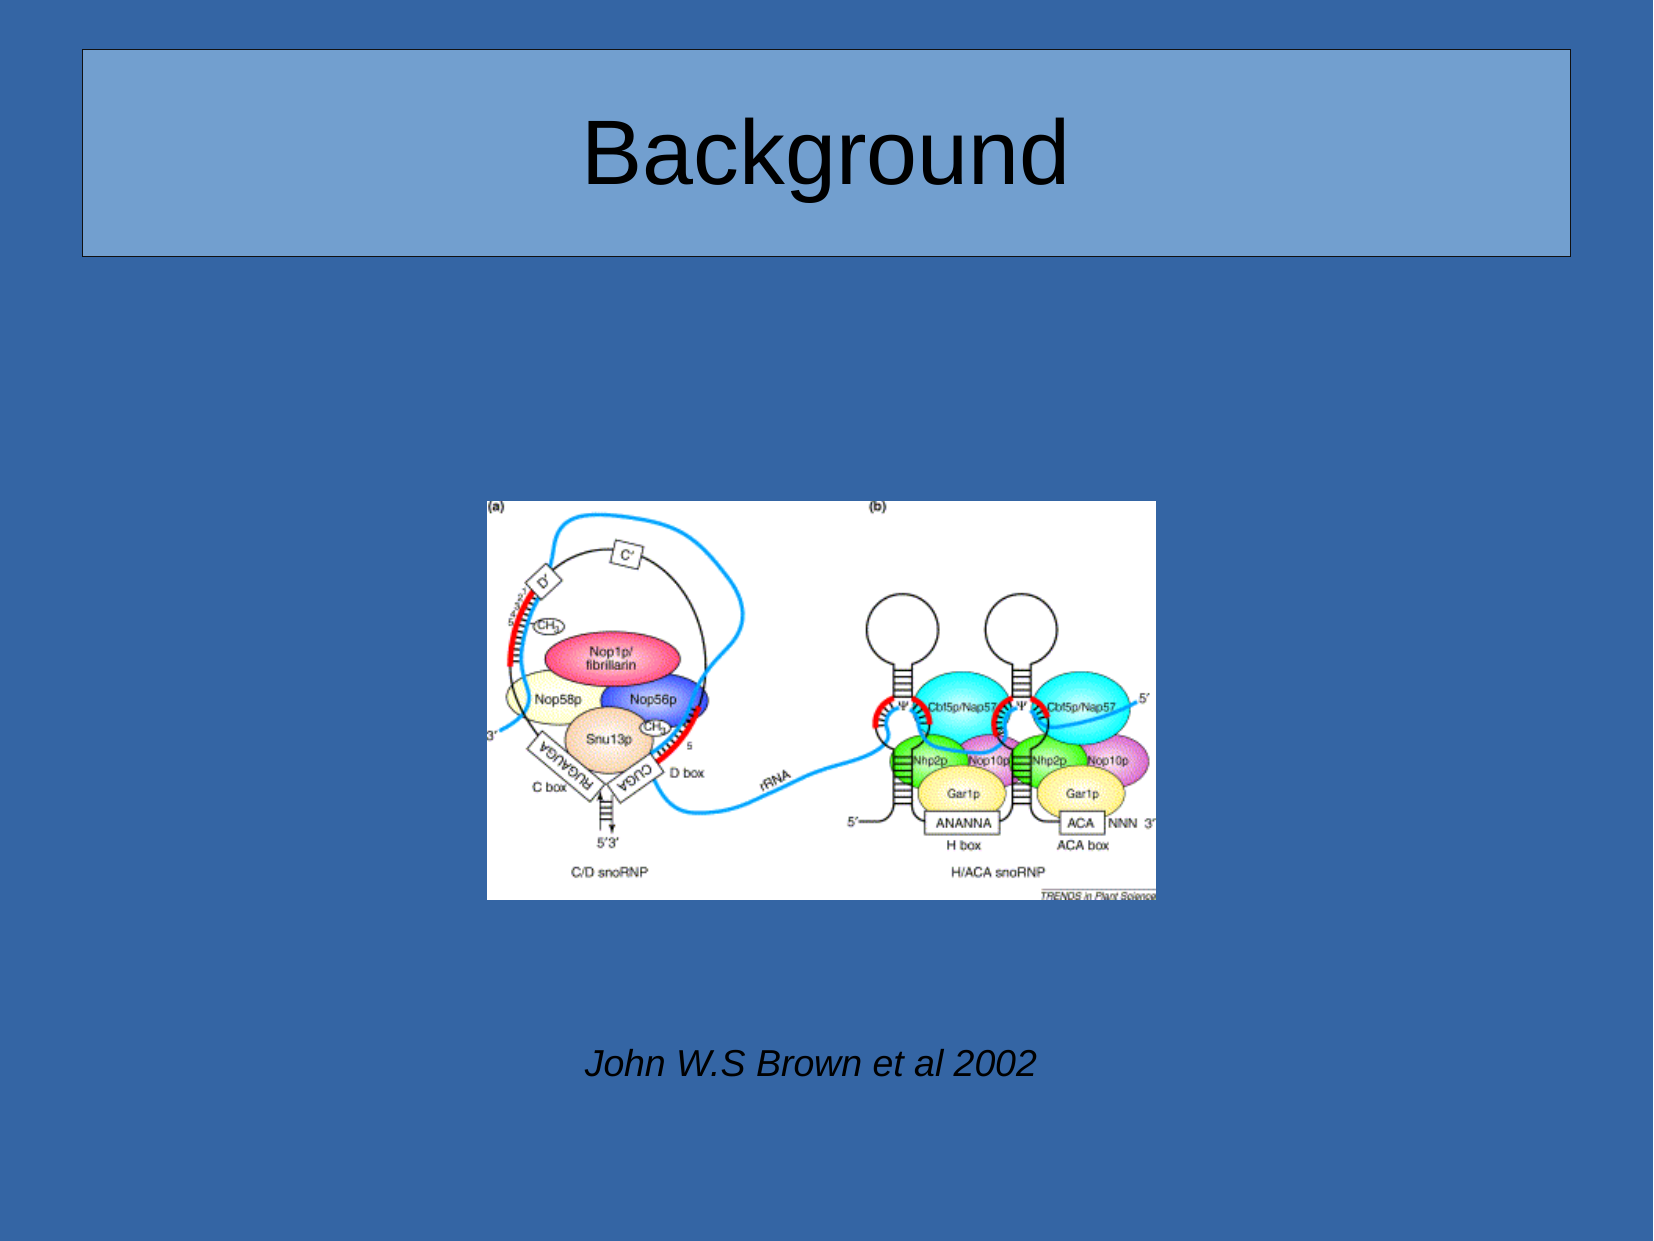

# Background
John W.S Brown et al 2002